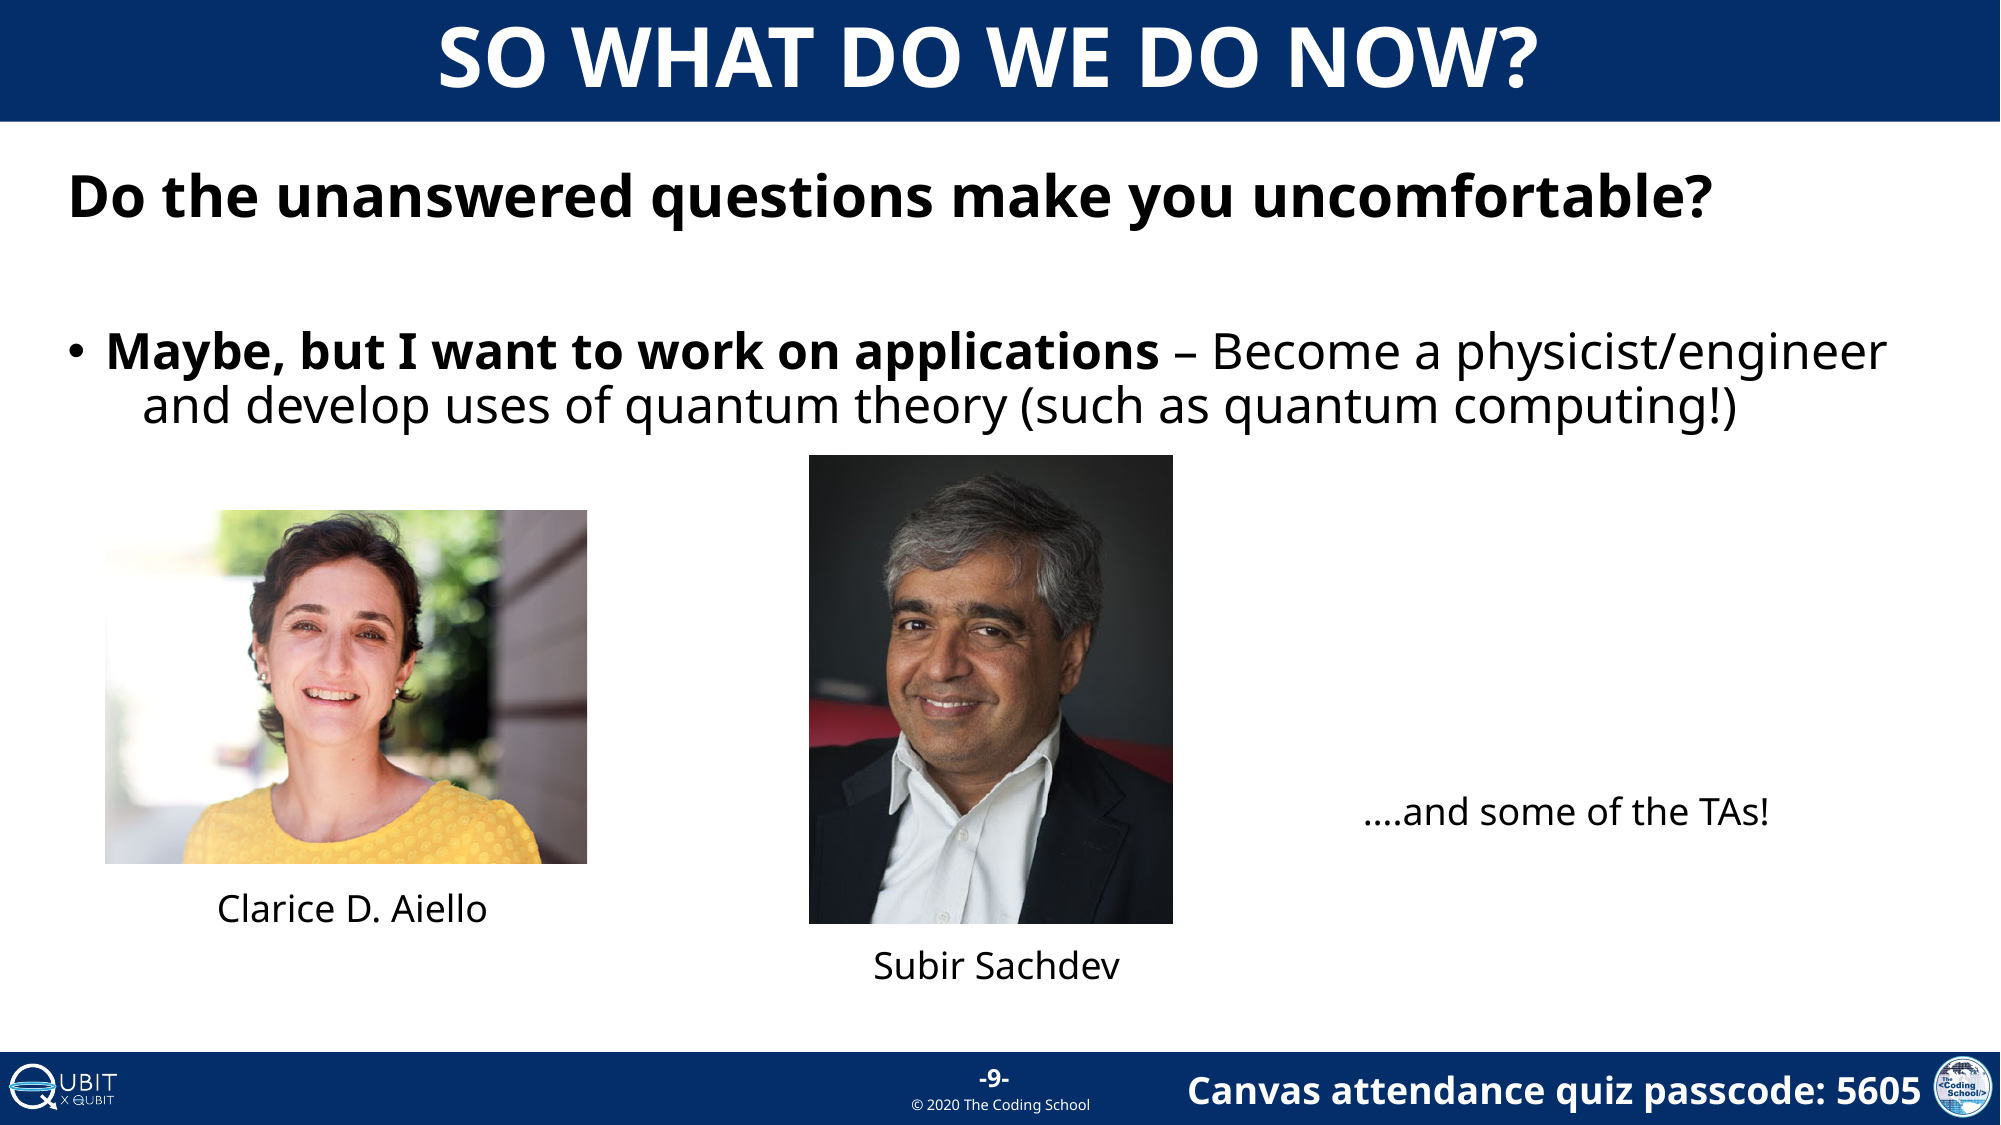

# SO what do we do now?
Do the unanswered questions make you uncomfortable?
Maybe, but I want to work on applications – Become a physicist/engineer and develop uses of quantum theory (such as quantum computing!)
….and some of the TAs!
Clarice D. Aiello
Subir Sachdev
-9-